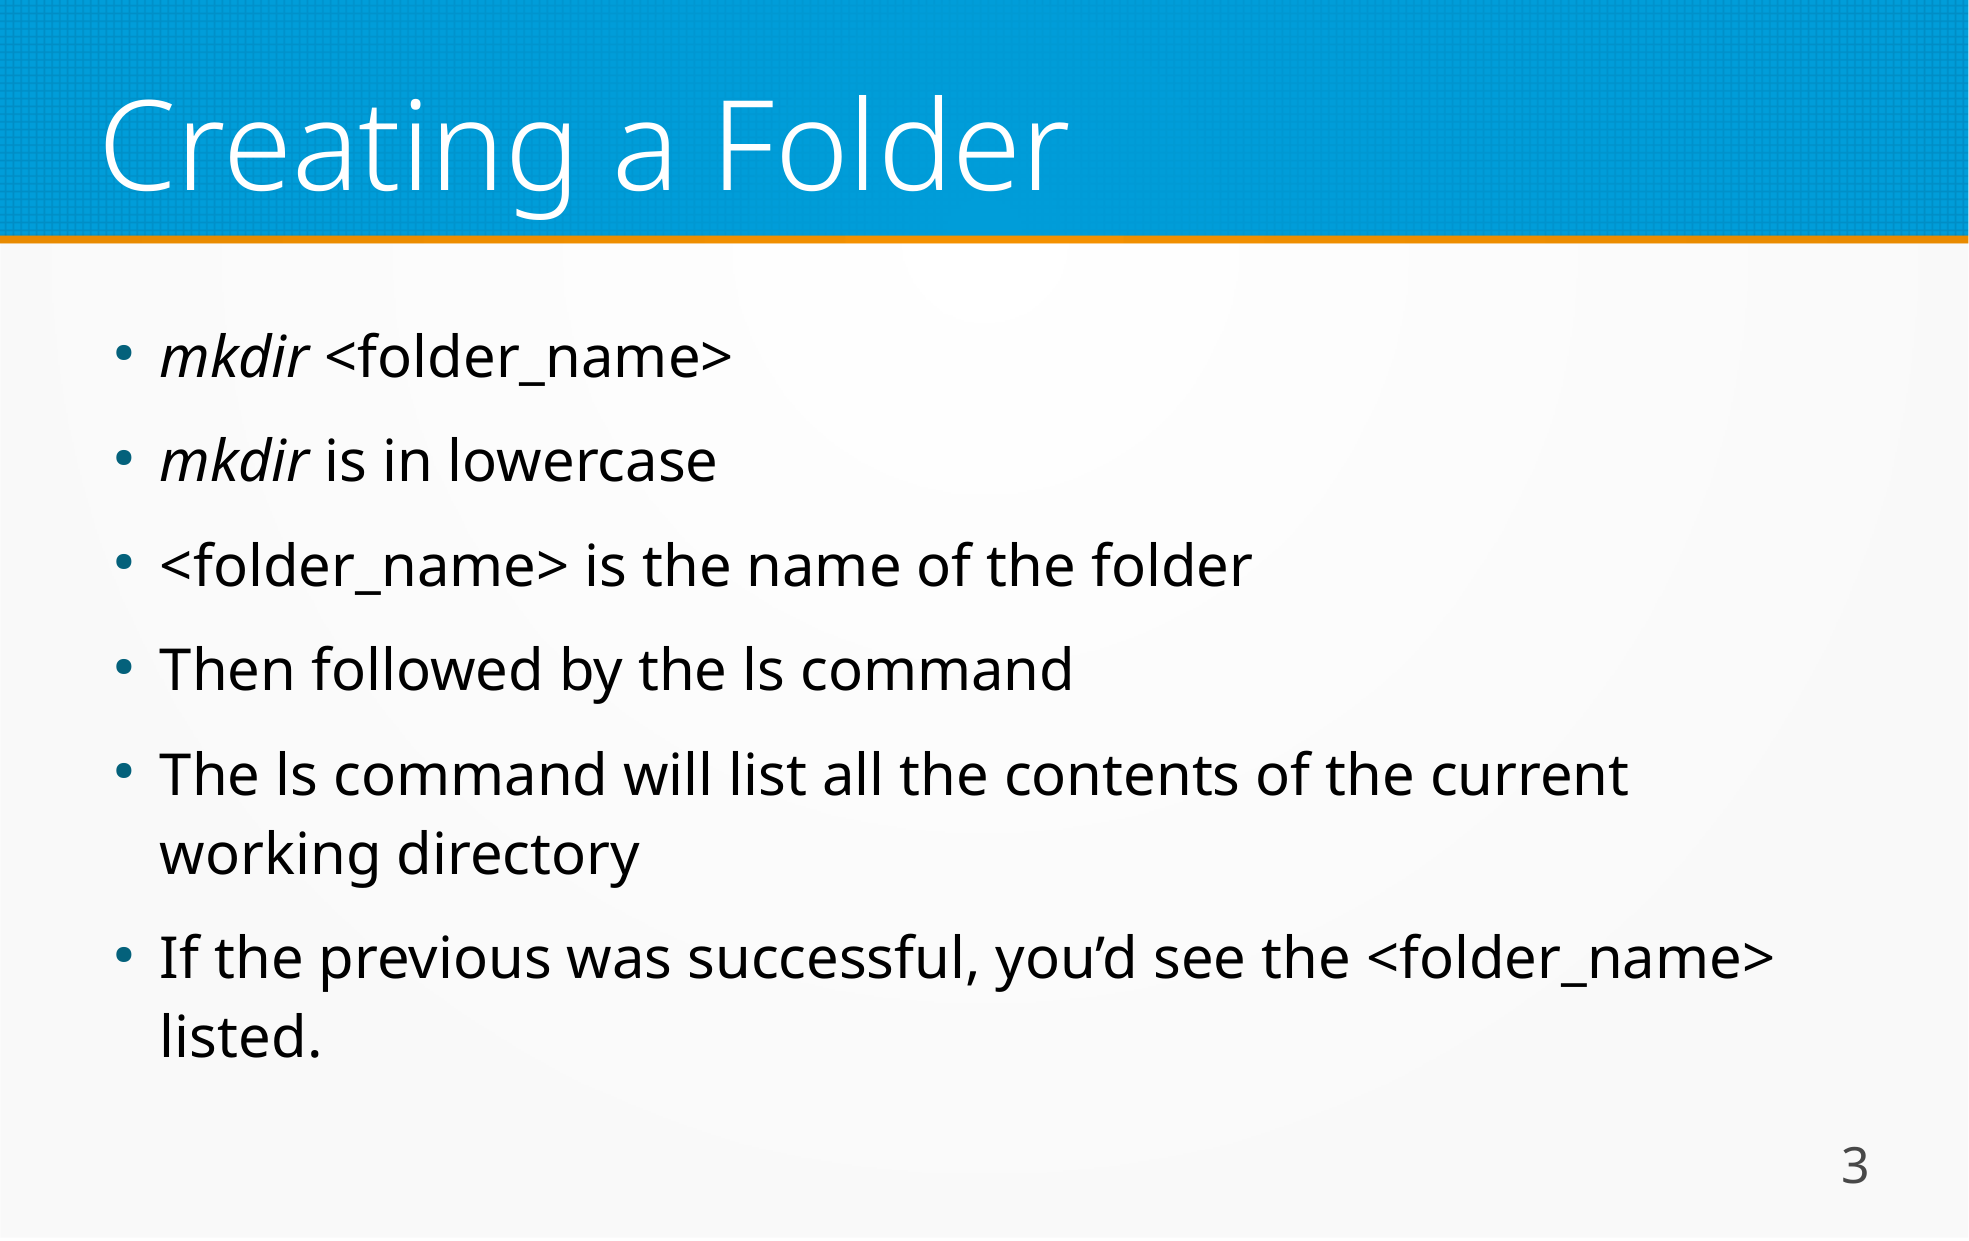

# Creating a Folder
mkdir <folder_name>
mkdir is in lowercase
<folder_name> is the name of the folder
Then followed by the ls command
The ls command will list all the contents of the current working directory
If the previous was successful, you’d see the <folder_name> listed.
3